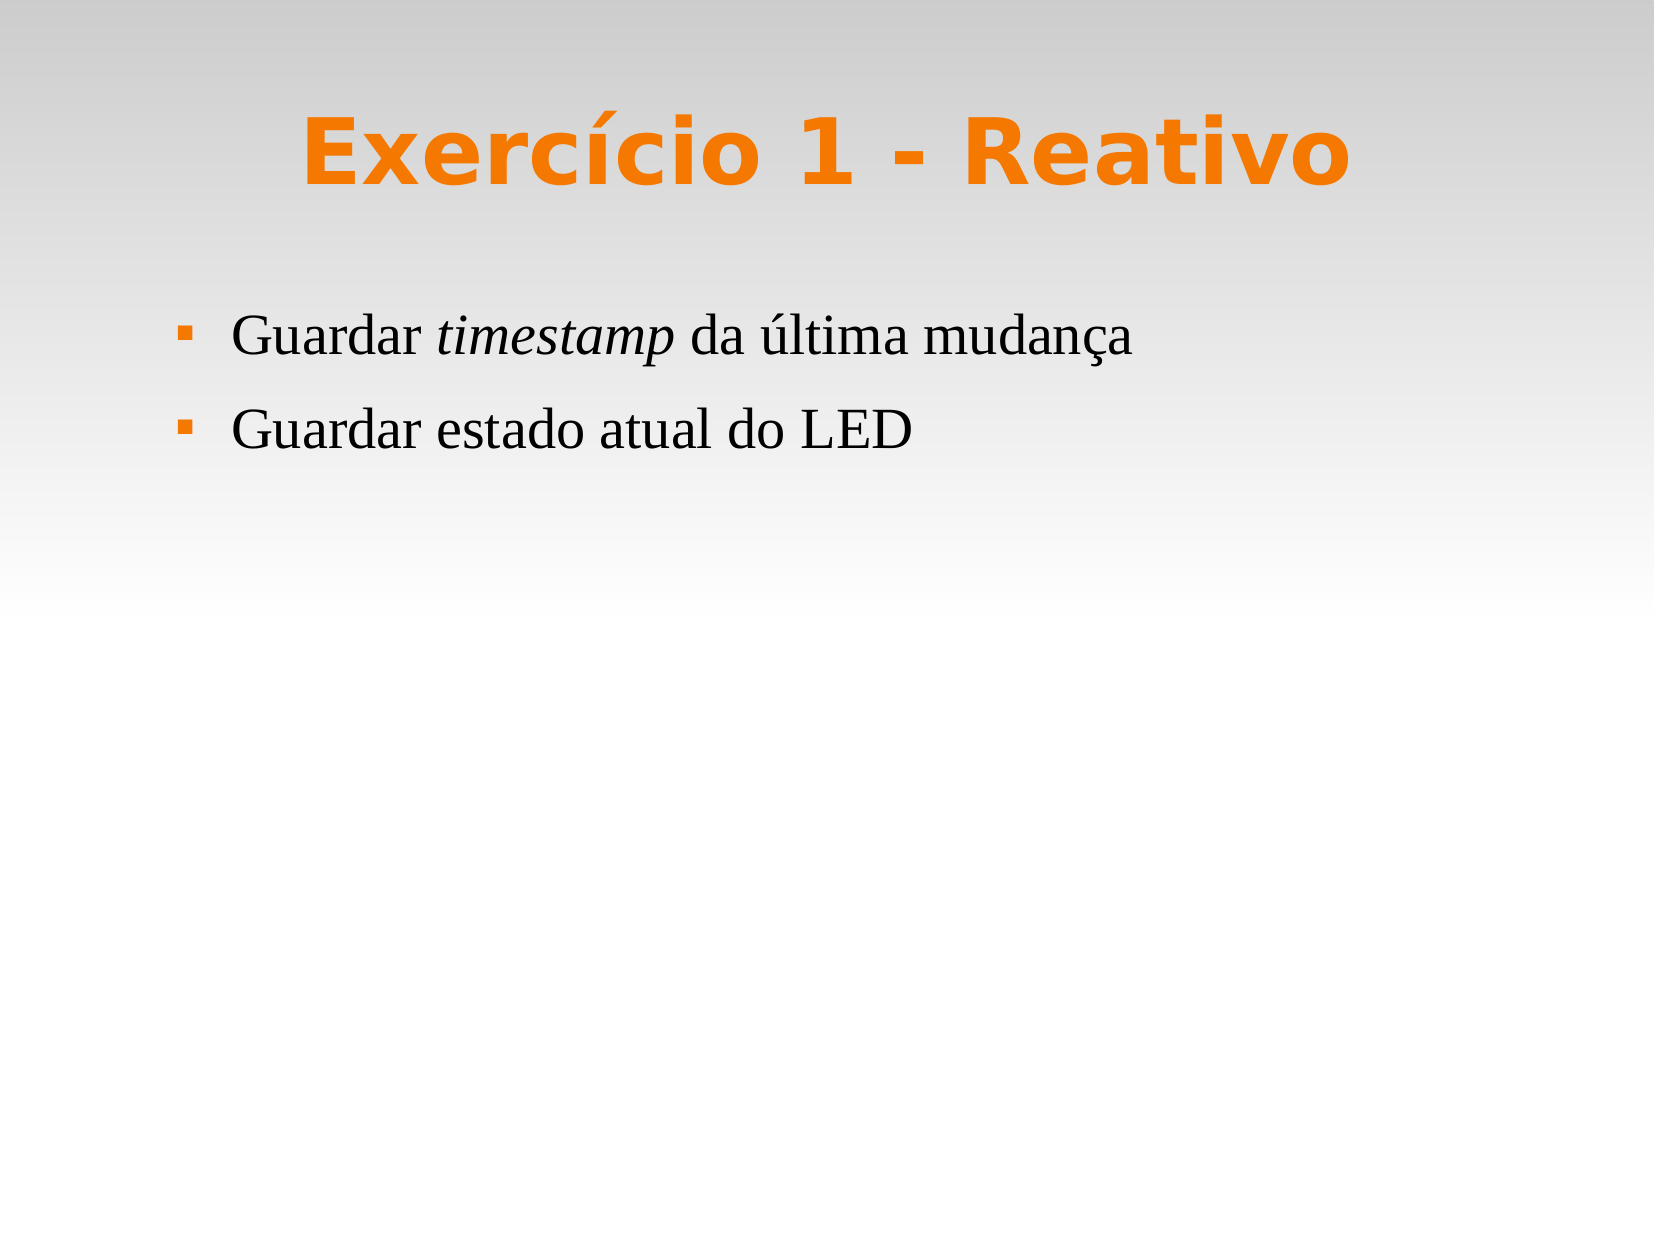

# Exercício 1 - Reativo
Guardar timestamp da última mudança
Guardar estado atual do LED